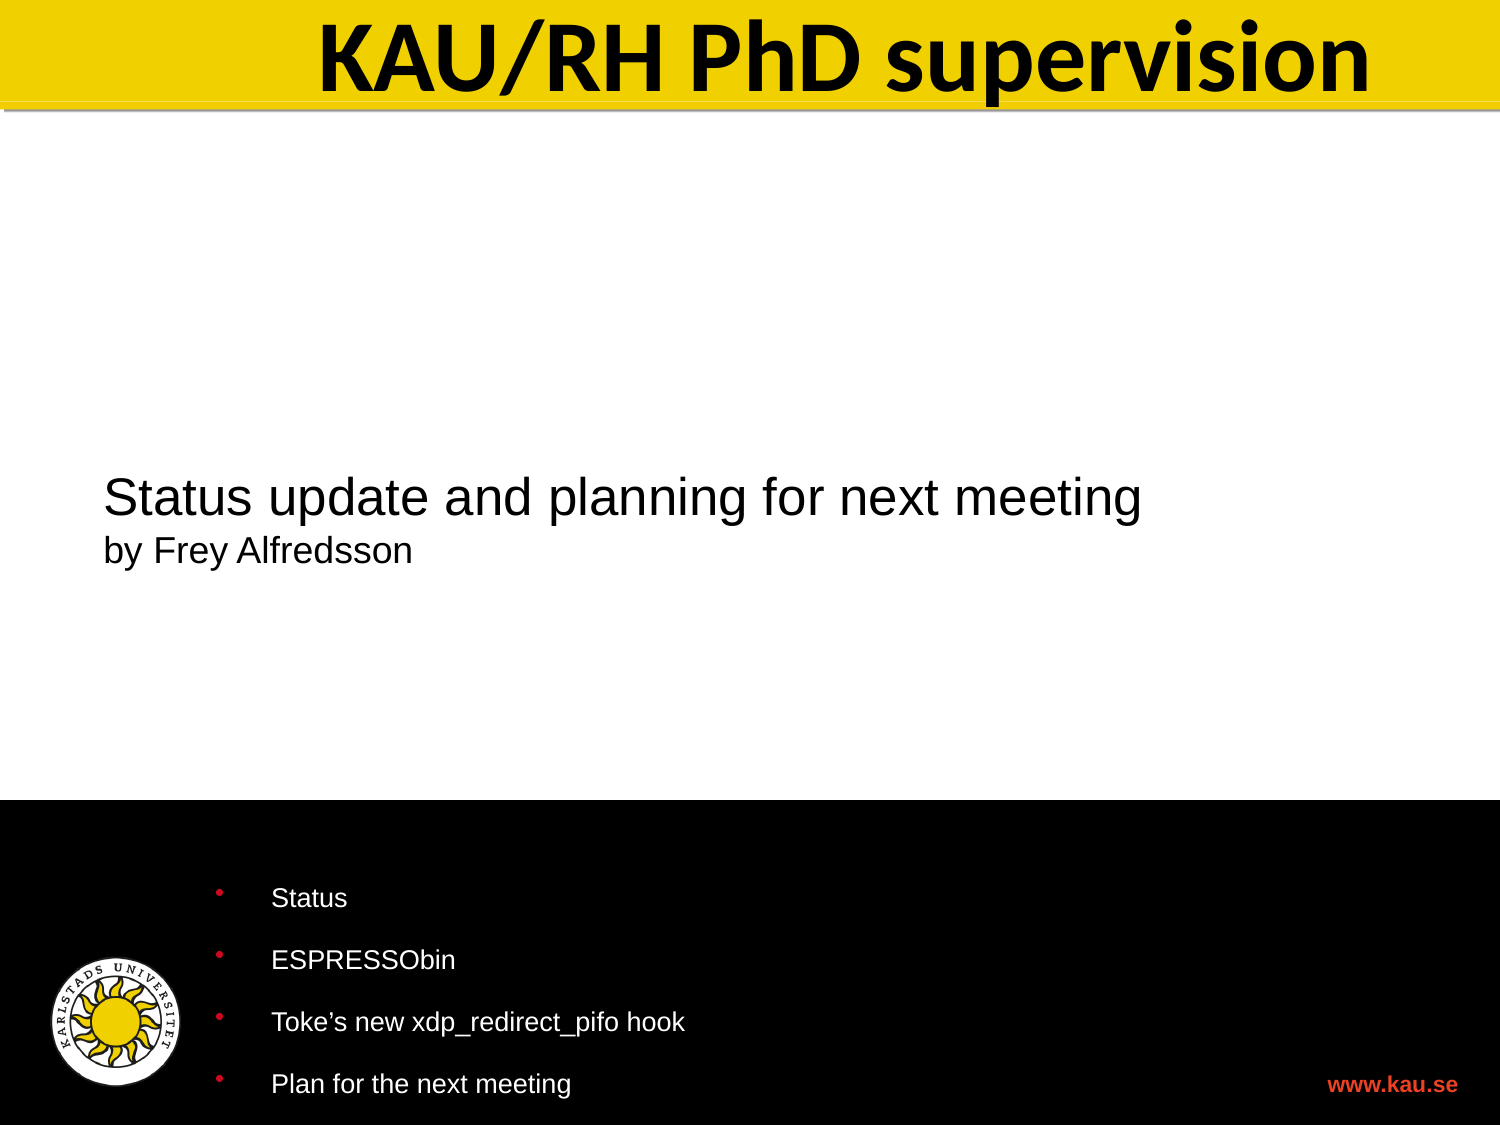

# KAU/RH PhD supervision
Status update and planning for next meeting
by Frey Alfredsson
Status
ESPRESSObin
Toke’s new xdp_redirect_pifo hook
Plan for the next meeting